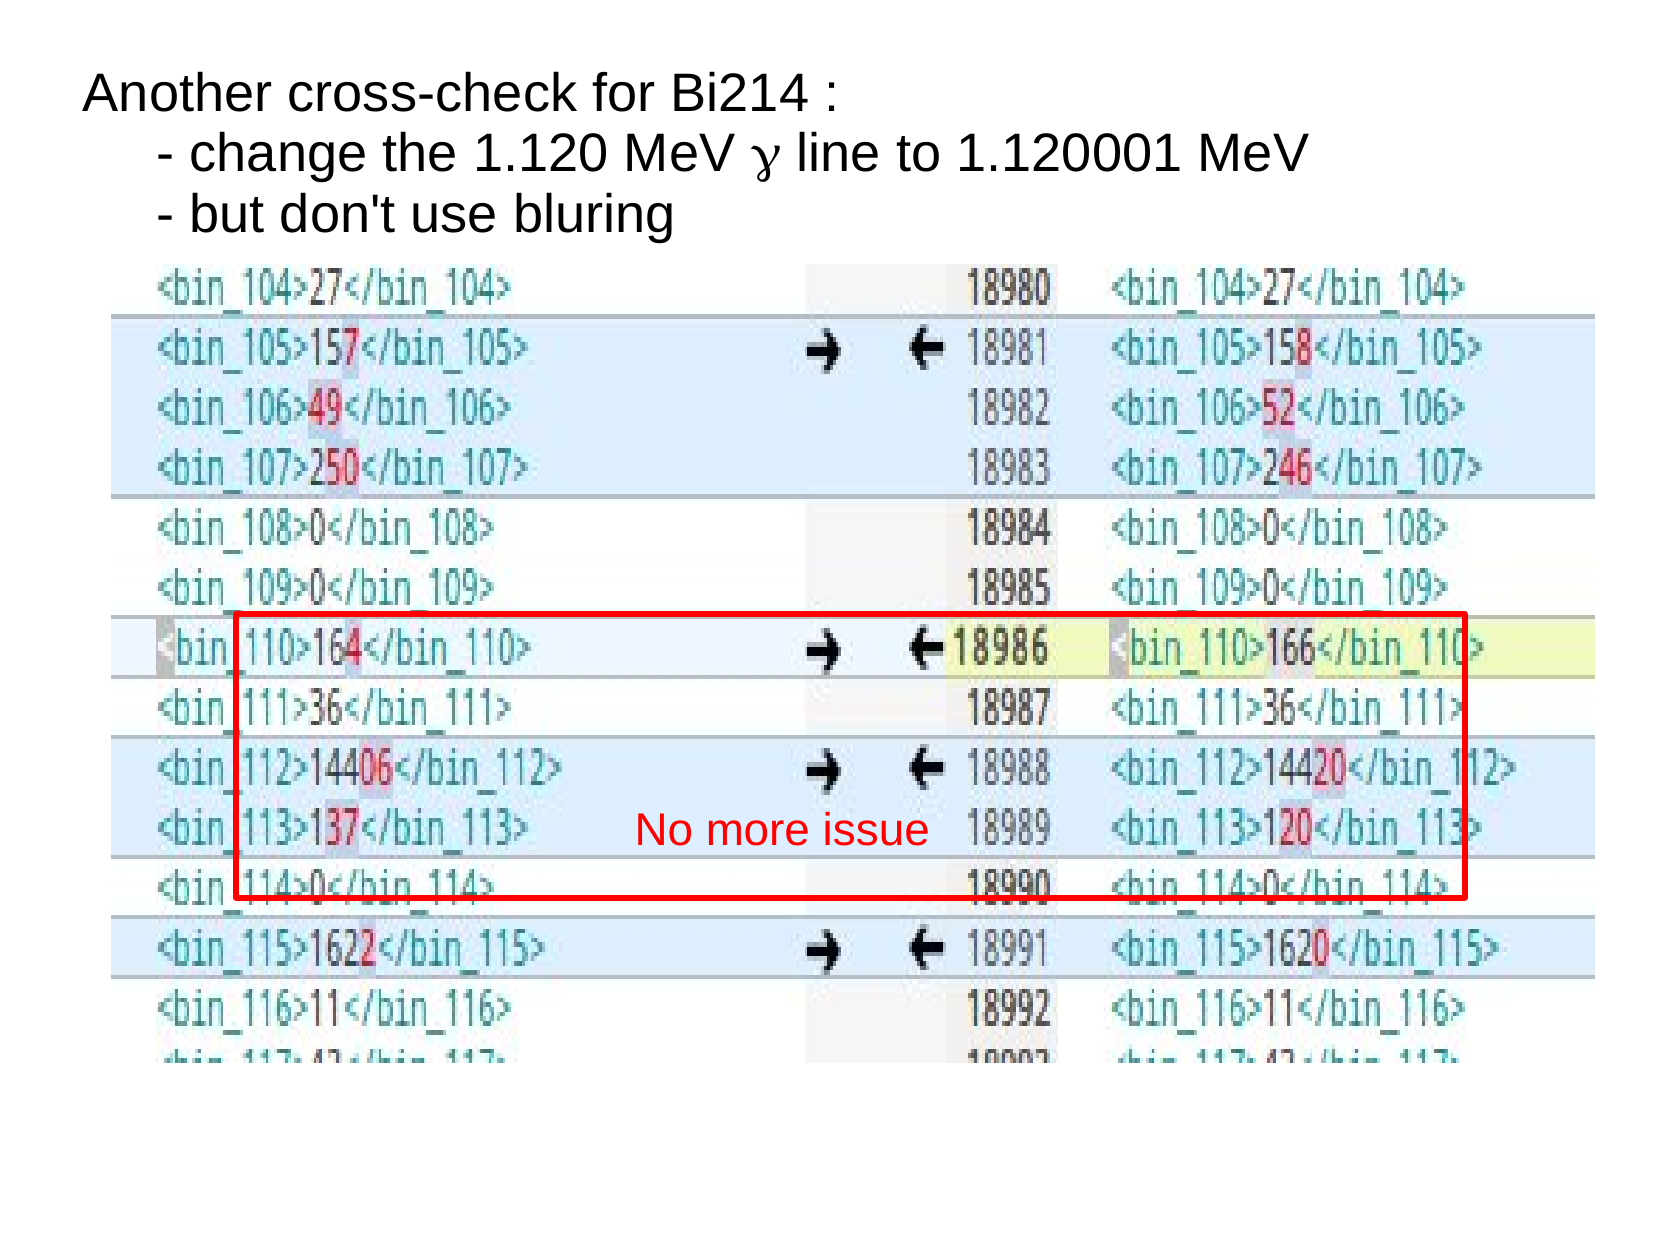

# Another cross-check for Bi214 : - change the 1.120 MeV g line to 1.120001 MeV - but don't use bluring
No more issue